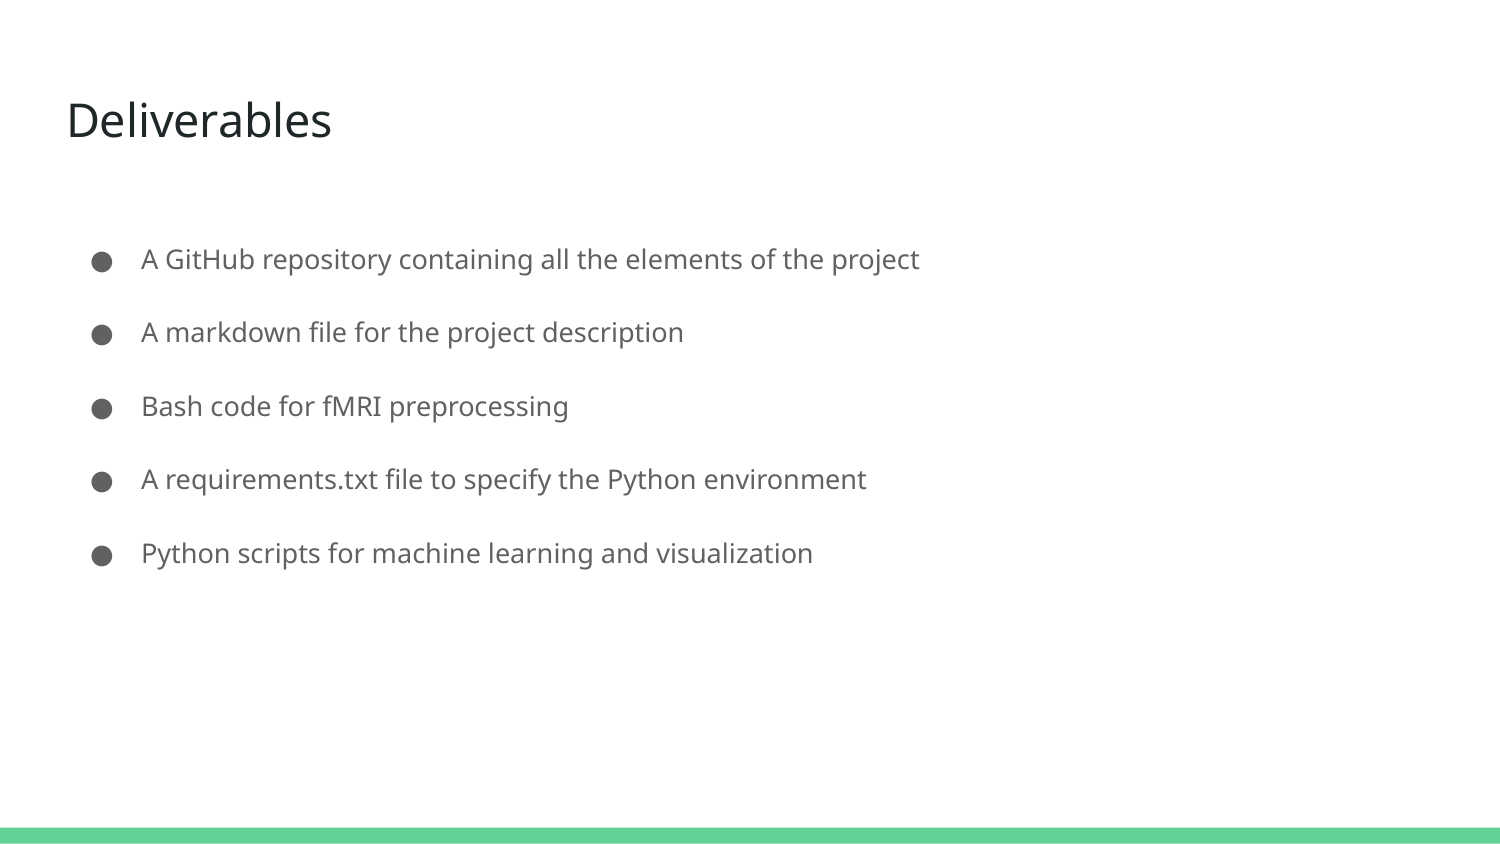

# Deliverables
A GitHub repository containing all the elements of the project
A markdown file for the project description
Bash code for fMRI preprocessing
A requirements.txt file to specify the Python environment
Python scripts for machine learning and visualization